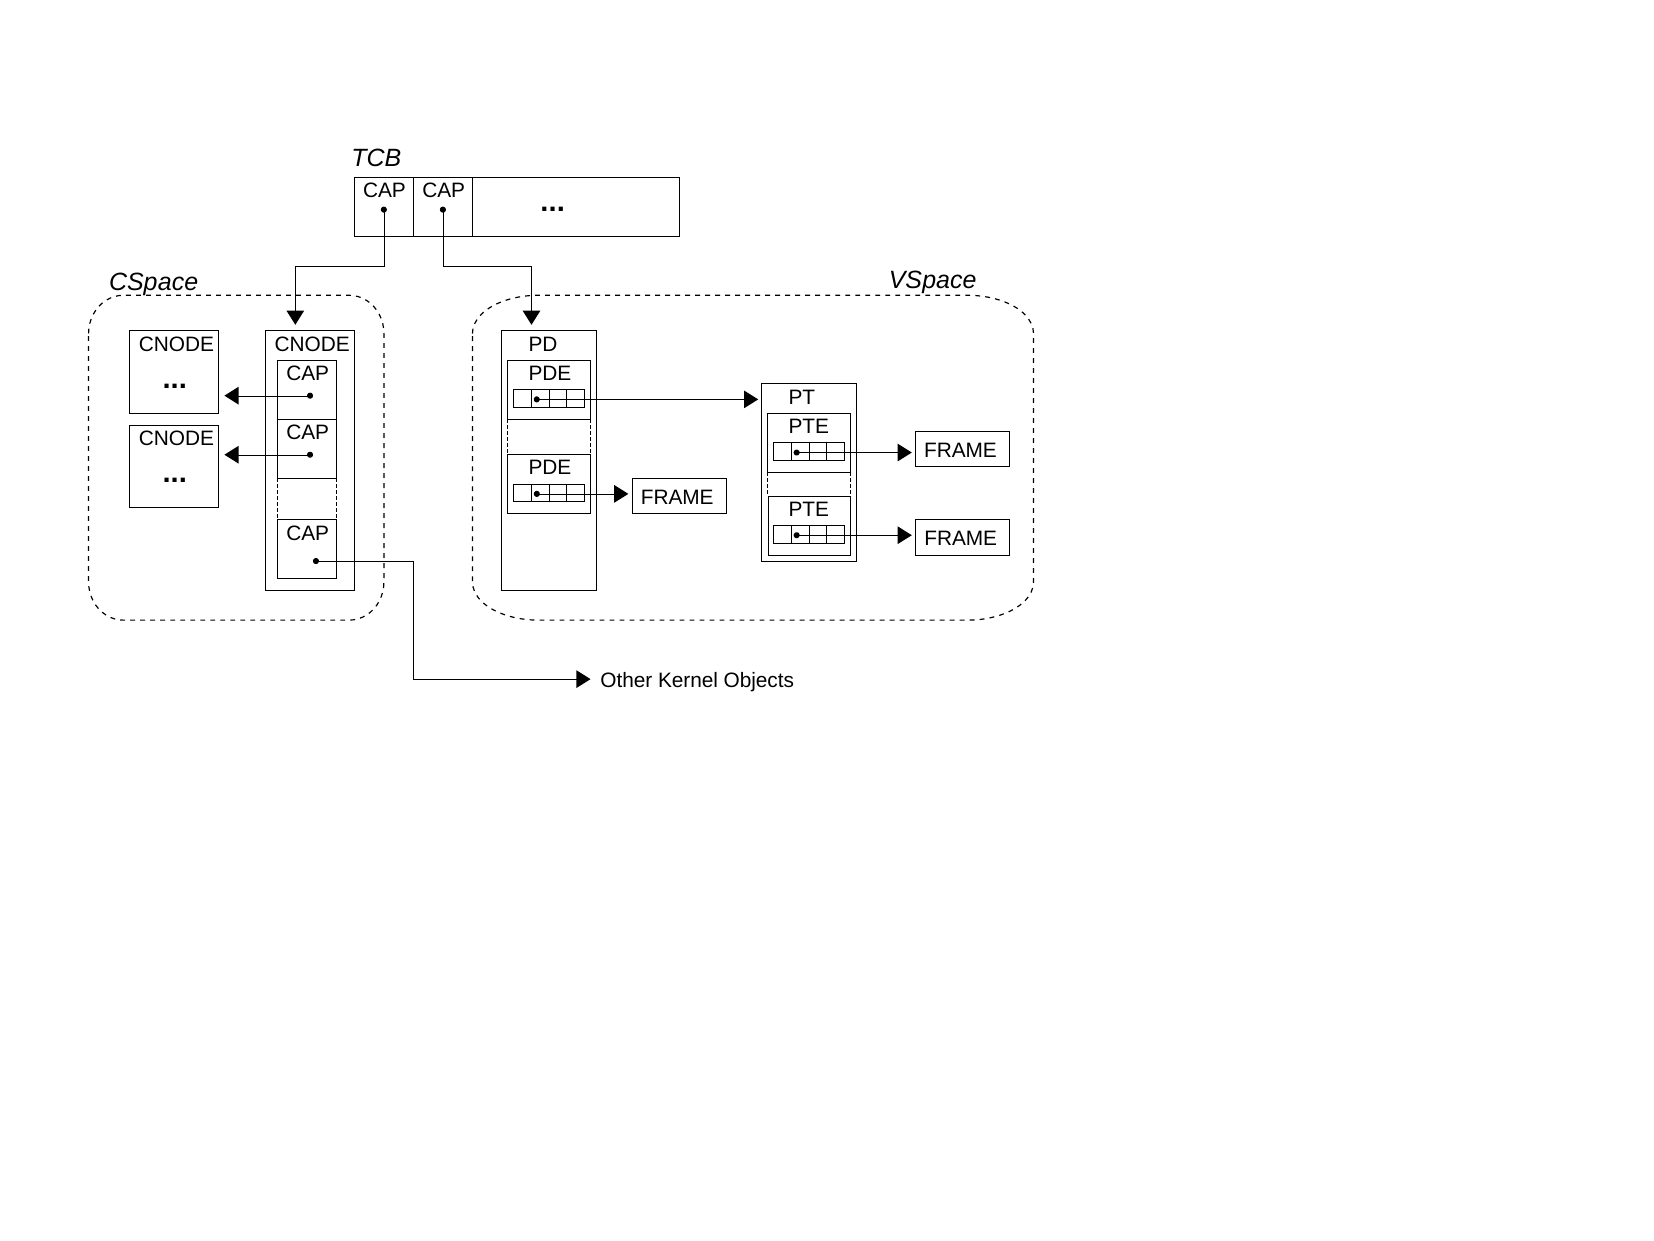

TCB
CAP
CAP
...
VSpace
CSpace
CNODE
CNODE
PD
CAP
PDE
...
PT
PTE
CAP
CNODE
FRAME
PDE
...
FRAME
PTE
CAP
FRAME
Other Kernel Objects